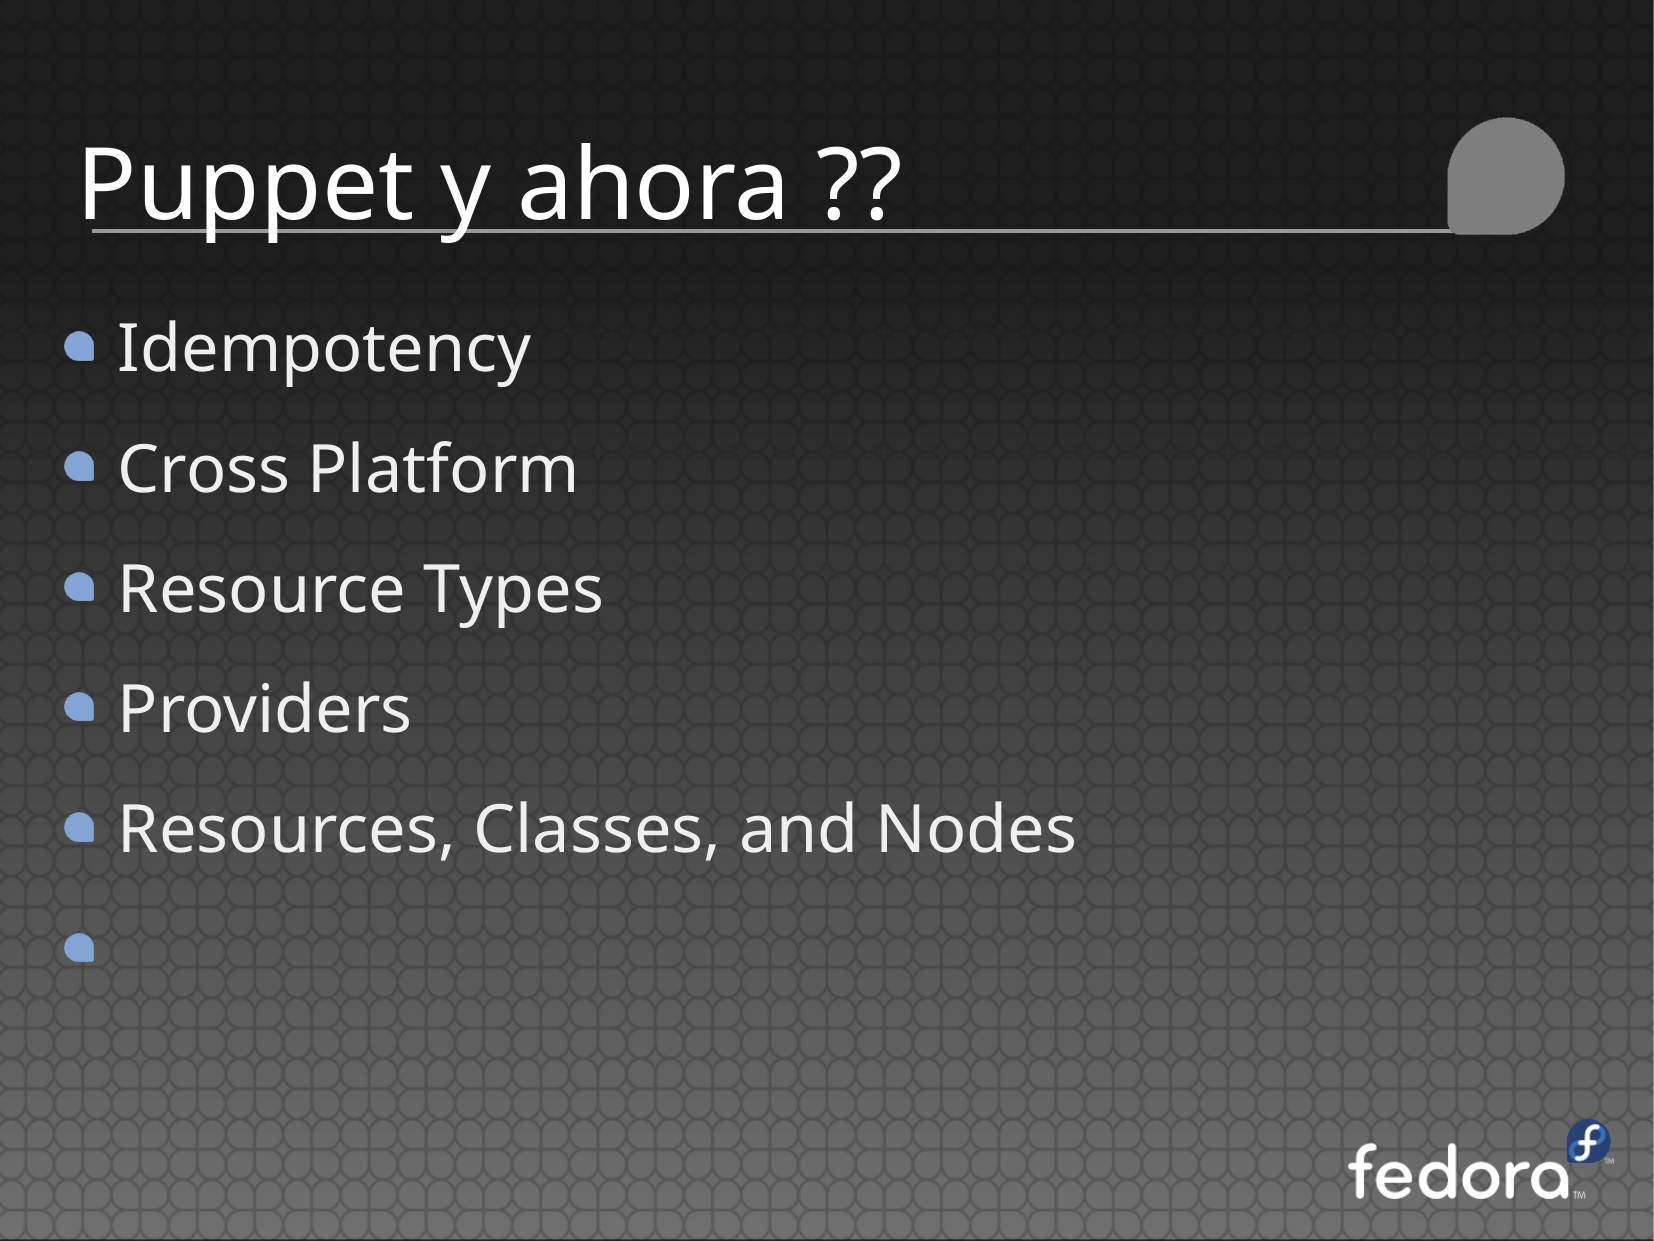

# Puppet y ahora ??
Idempotency
Cross Platform
Resource Types
Providers
Resources, Classes, and Nodes